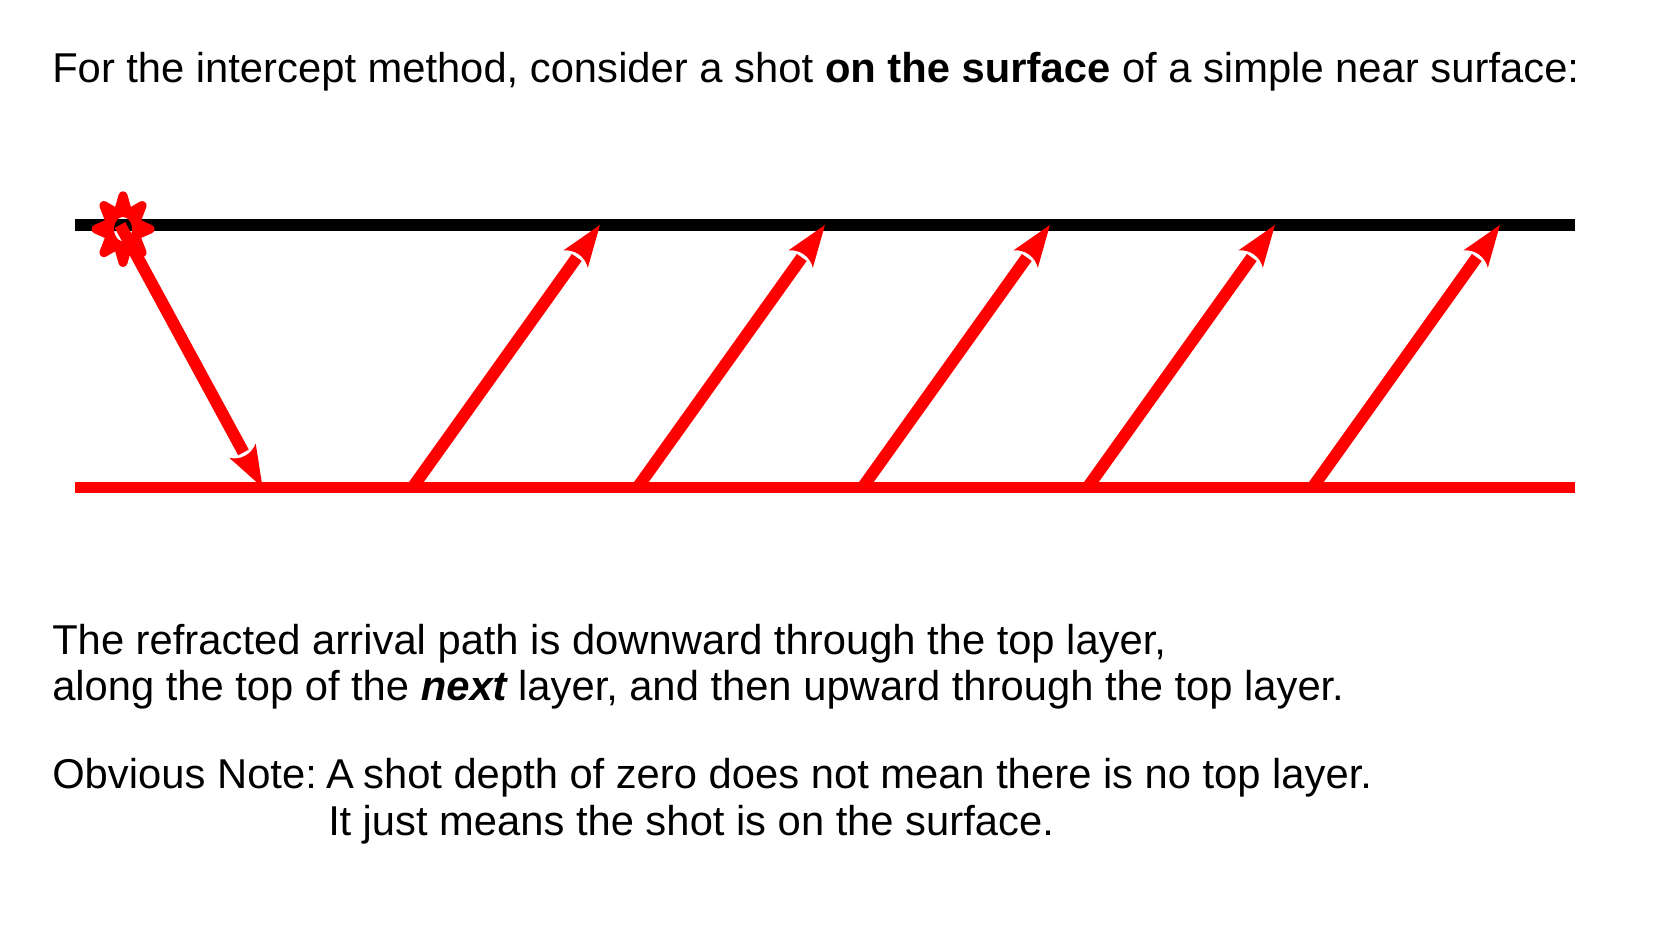

For the intercept method, consider a shot on the surface of a simple near surface:
The refracted arrival path is downward through the top layer,
along the top of the next layer, and then upward through the top layer.
Obvious Note: A shot depth of zero does not mean there is no top layer. It just means the shot is on the surface.